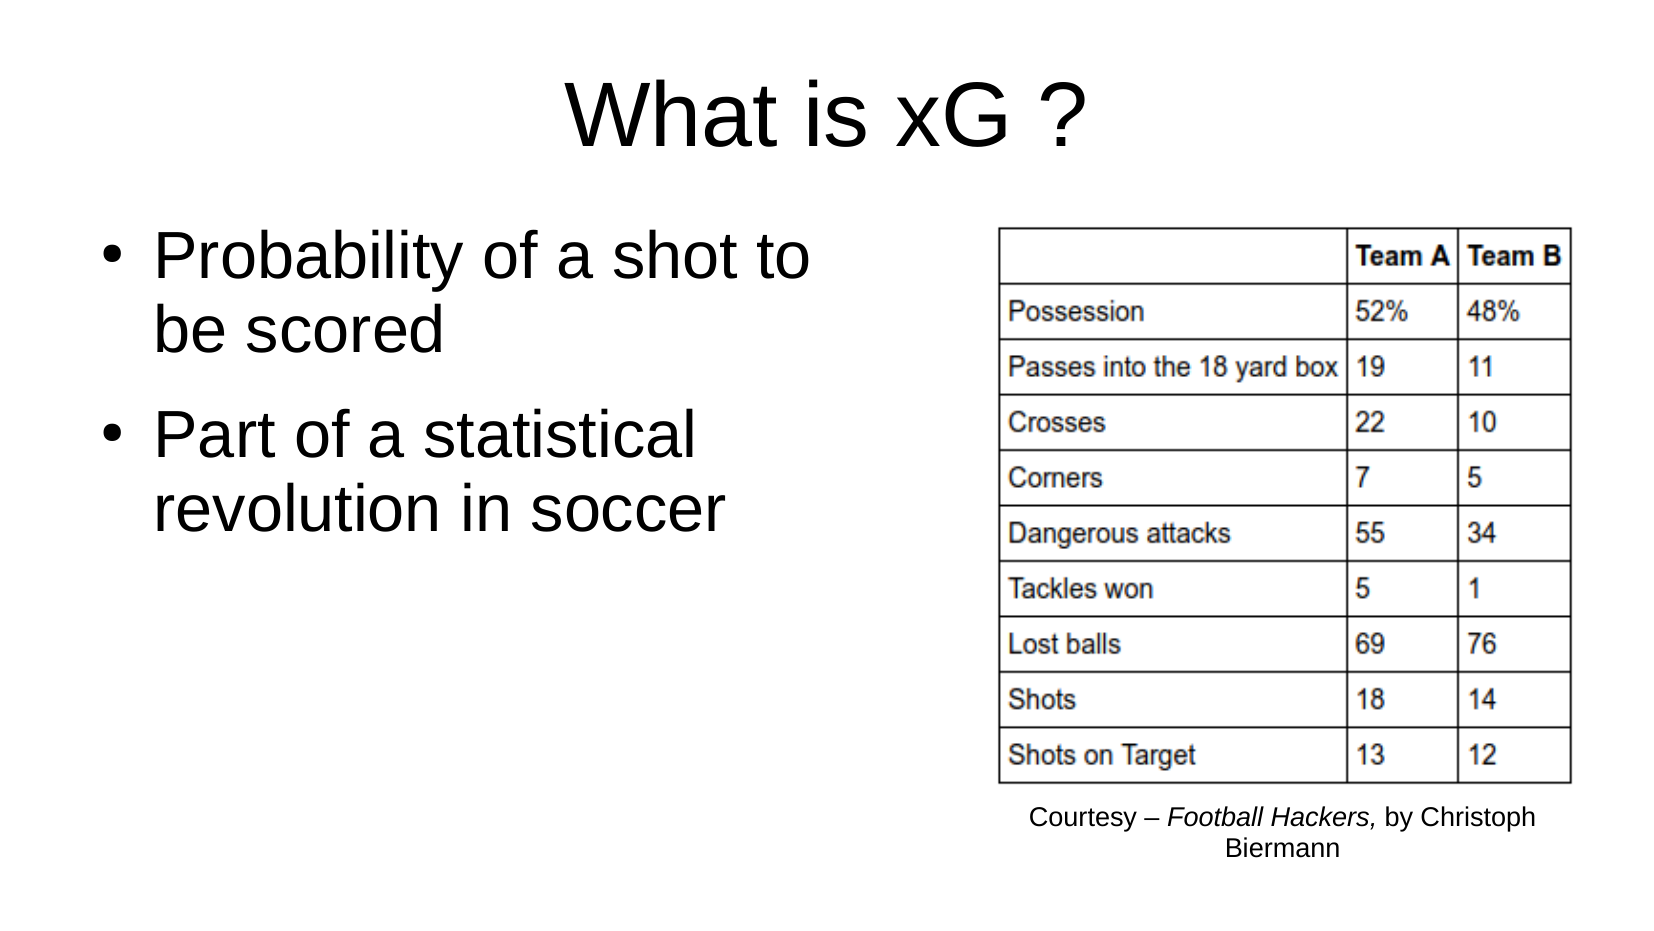

# What is xG ?
Probability of a shot to be scored
Part of a statistical revolution in soccer
Courtesy – Football Hackers, by Christoph Biermann